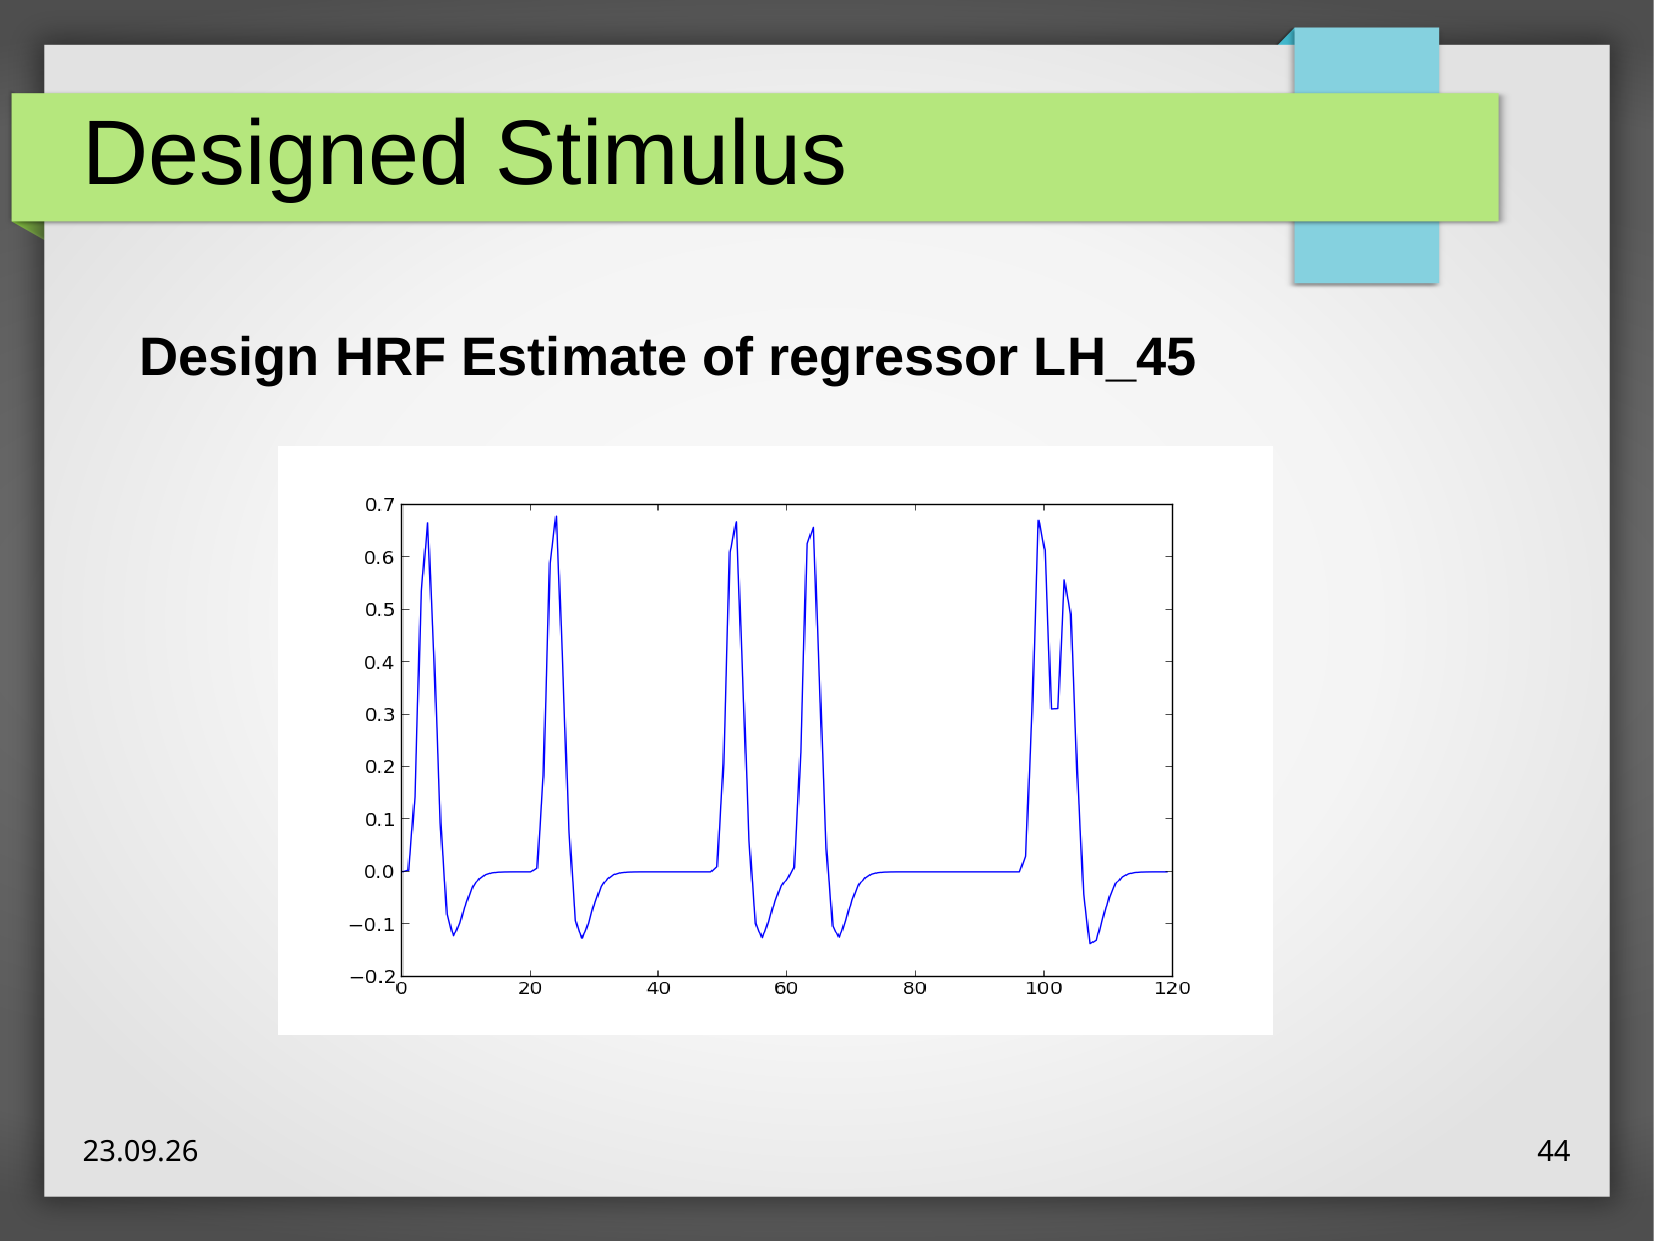

# Designed Stimulus
Design HRF Estimate of regressor LH_45
44